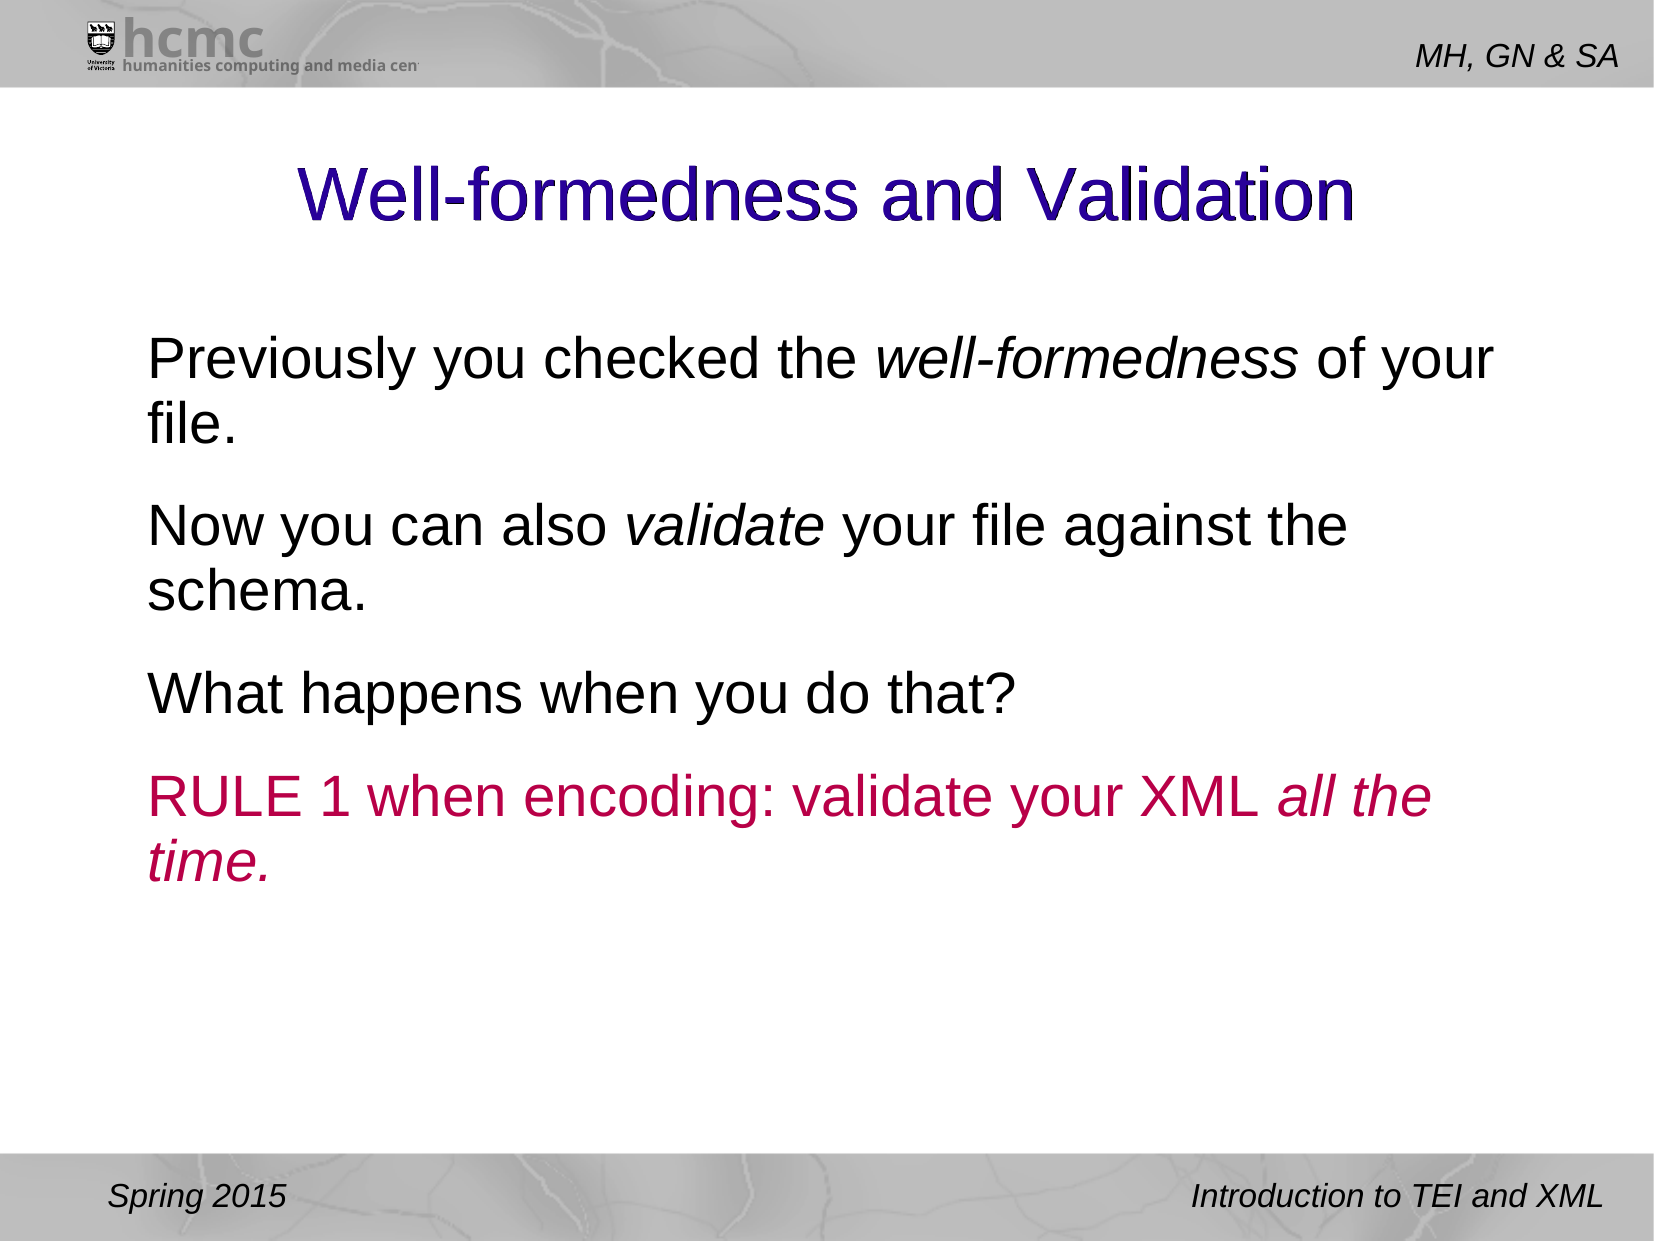

# Well-formedness and Validation
Previously you checked the well-formedness of your file.
Now you can also validate your file against the schema.
What happens when you do that?
RULE 1 when encoding: validate your XML all the time.